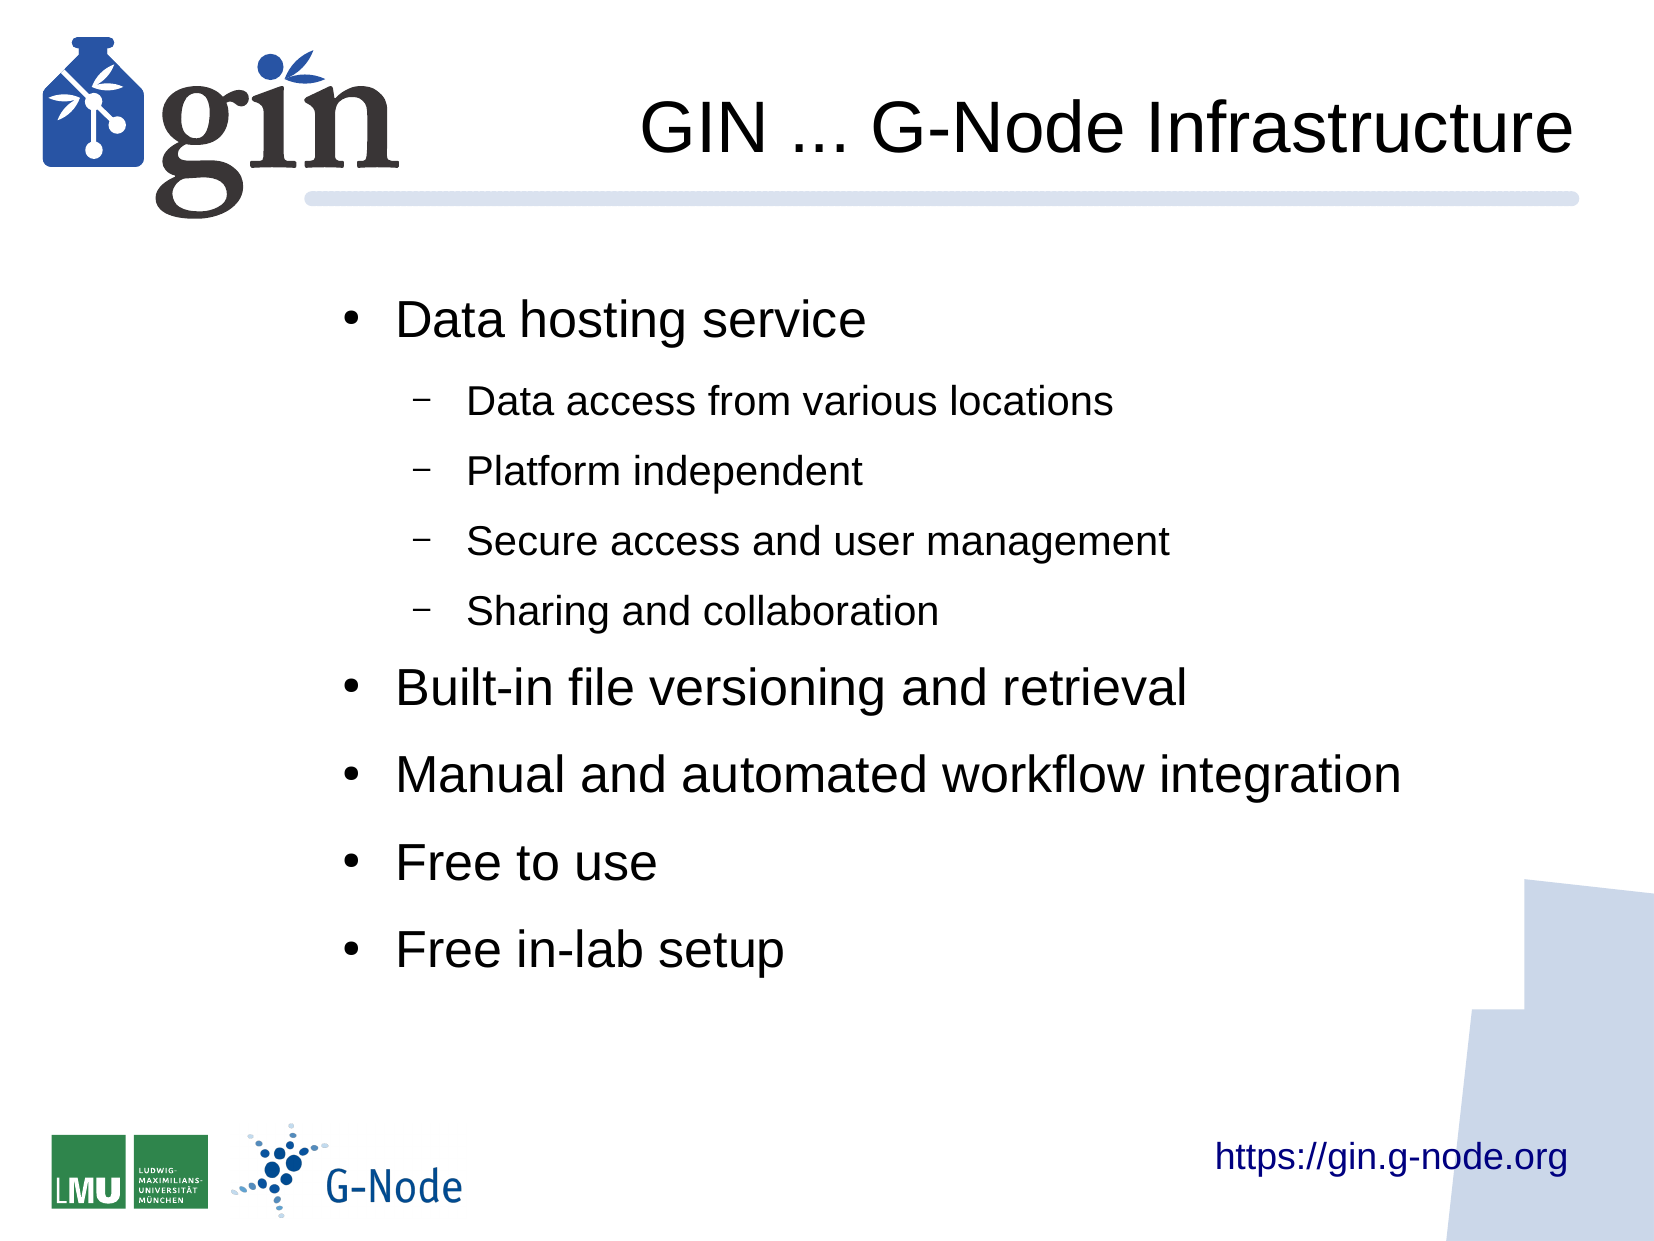

GIN ... G-Node Infrastructure
# Data hosting service
Data access from various locations
Platform independent
Secure access and user management
Sharing and collaboration
Built-in file versioning and retrieval
Manual and automated workflow integration
Free to use
Free in-lab setup
https://gin.g-node.org